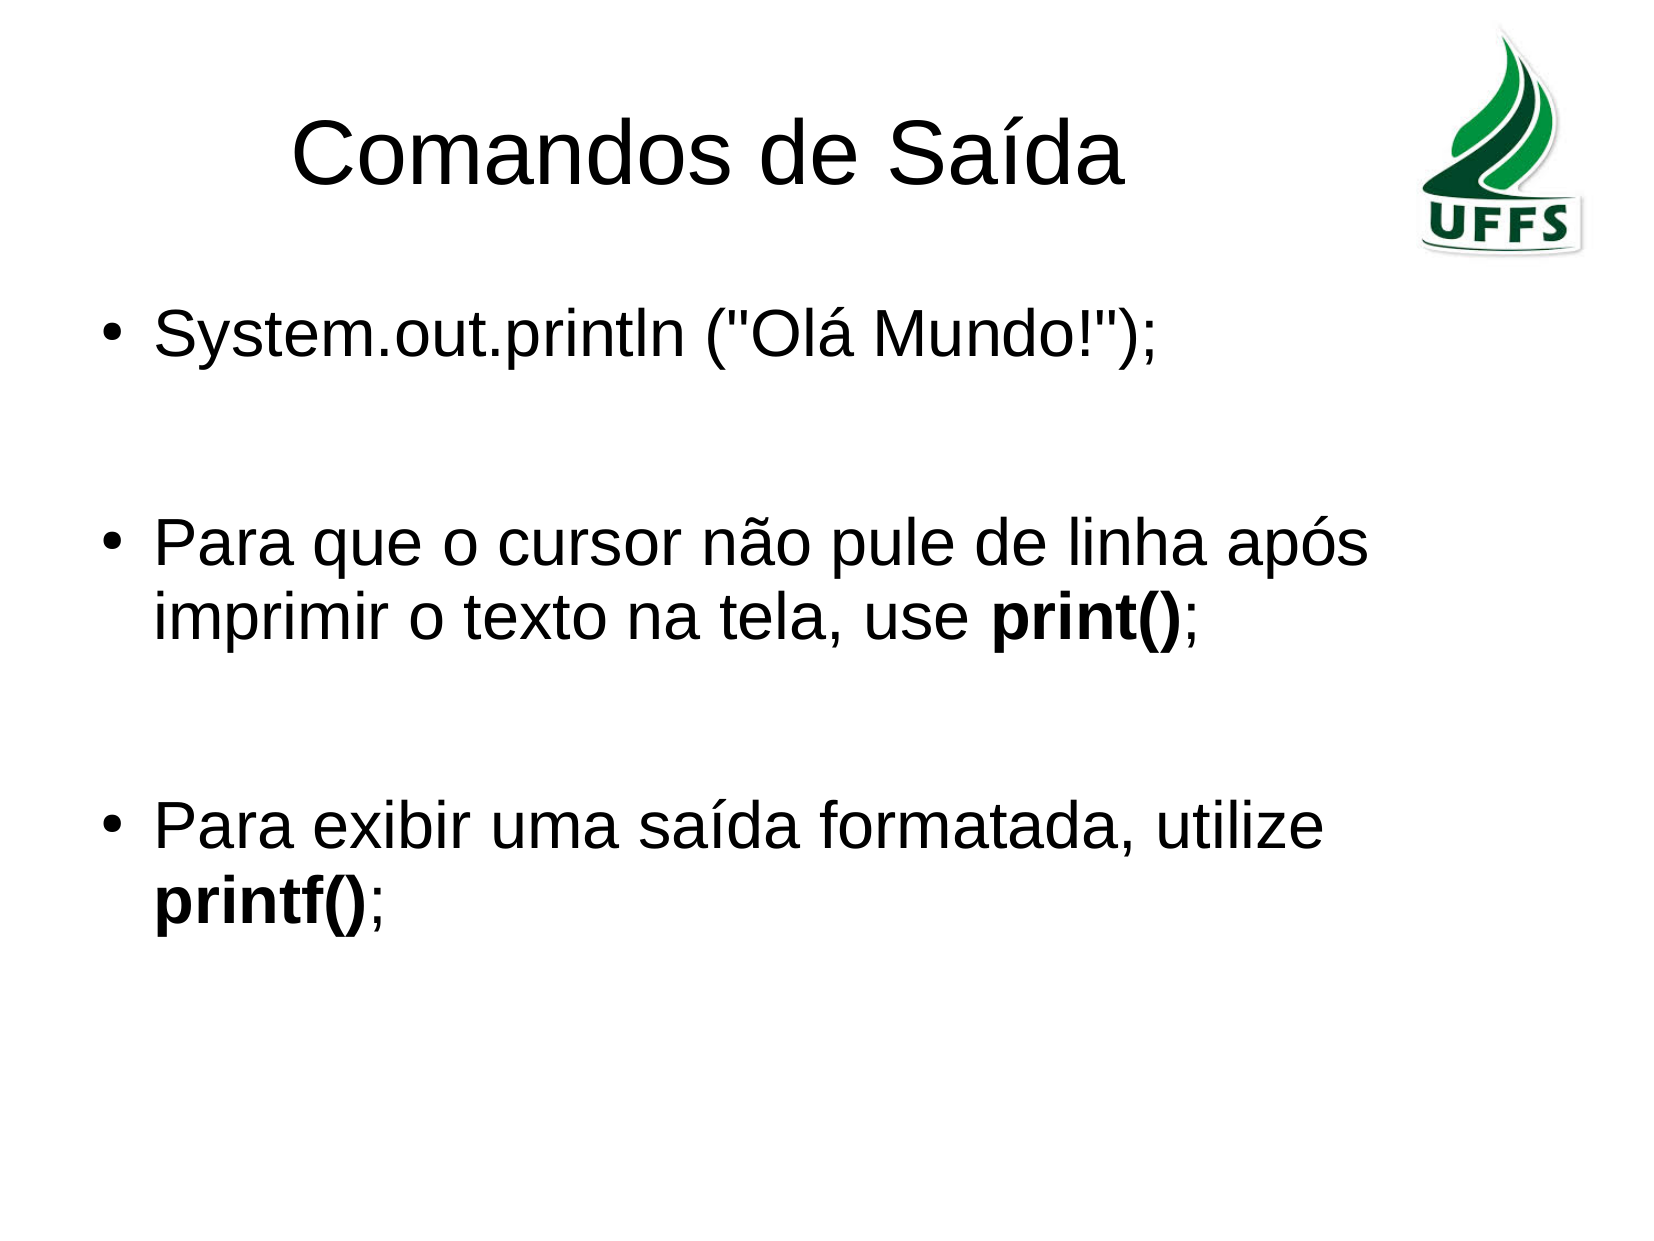

# Comandos de Saída
System.out.println ("Olá Mundo!");
Para que o cursor não pule de linha após imprimir o texto na tela, use print();
Para exibir uma saída formatada, utilize printf();